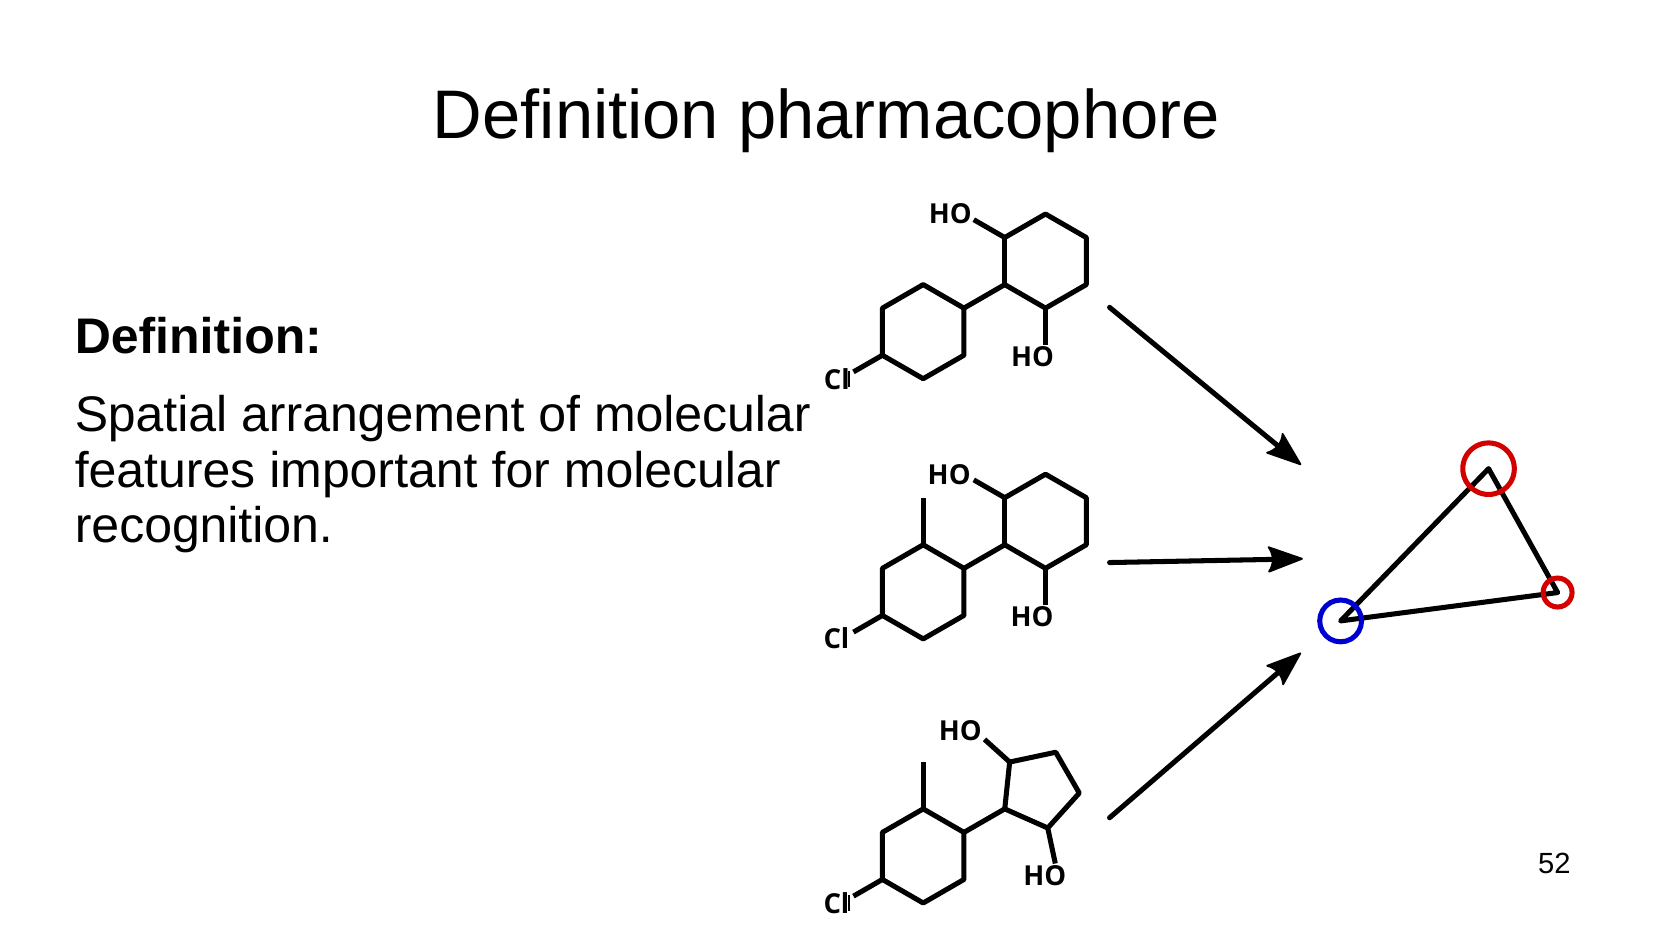

# Definition pharmacophore
Definition:
Spatial arrangement of molecular features important for molecular recognition.
52